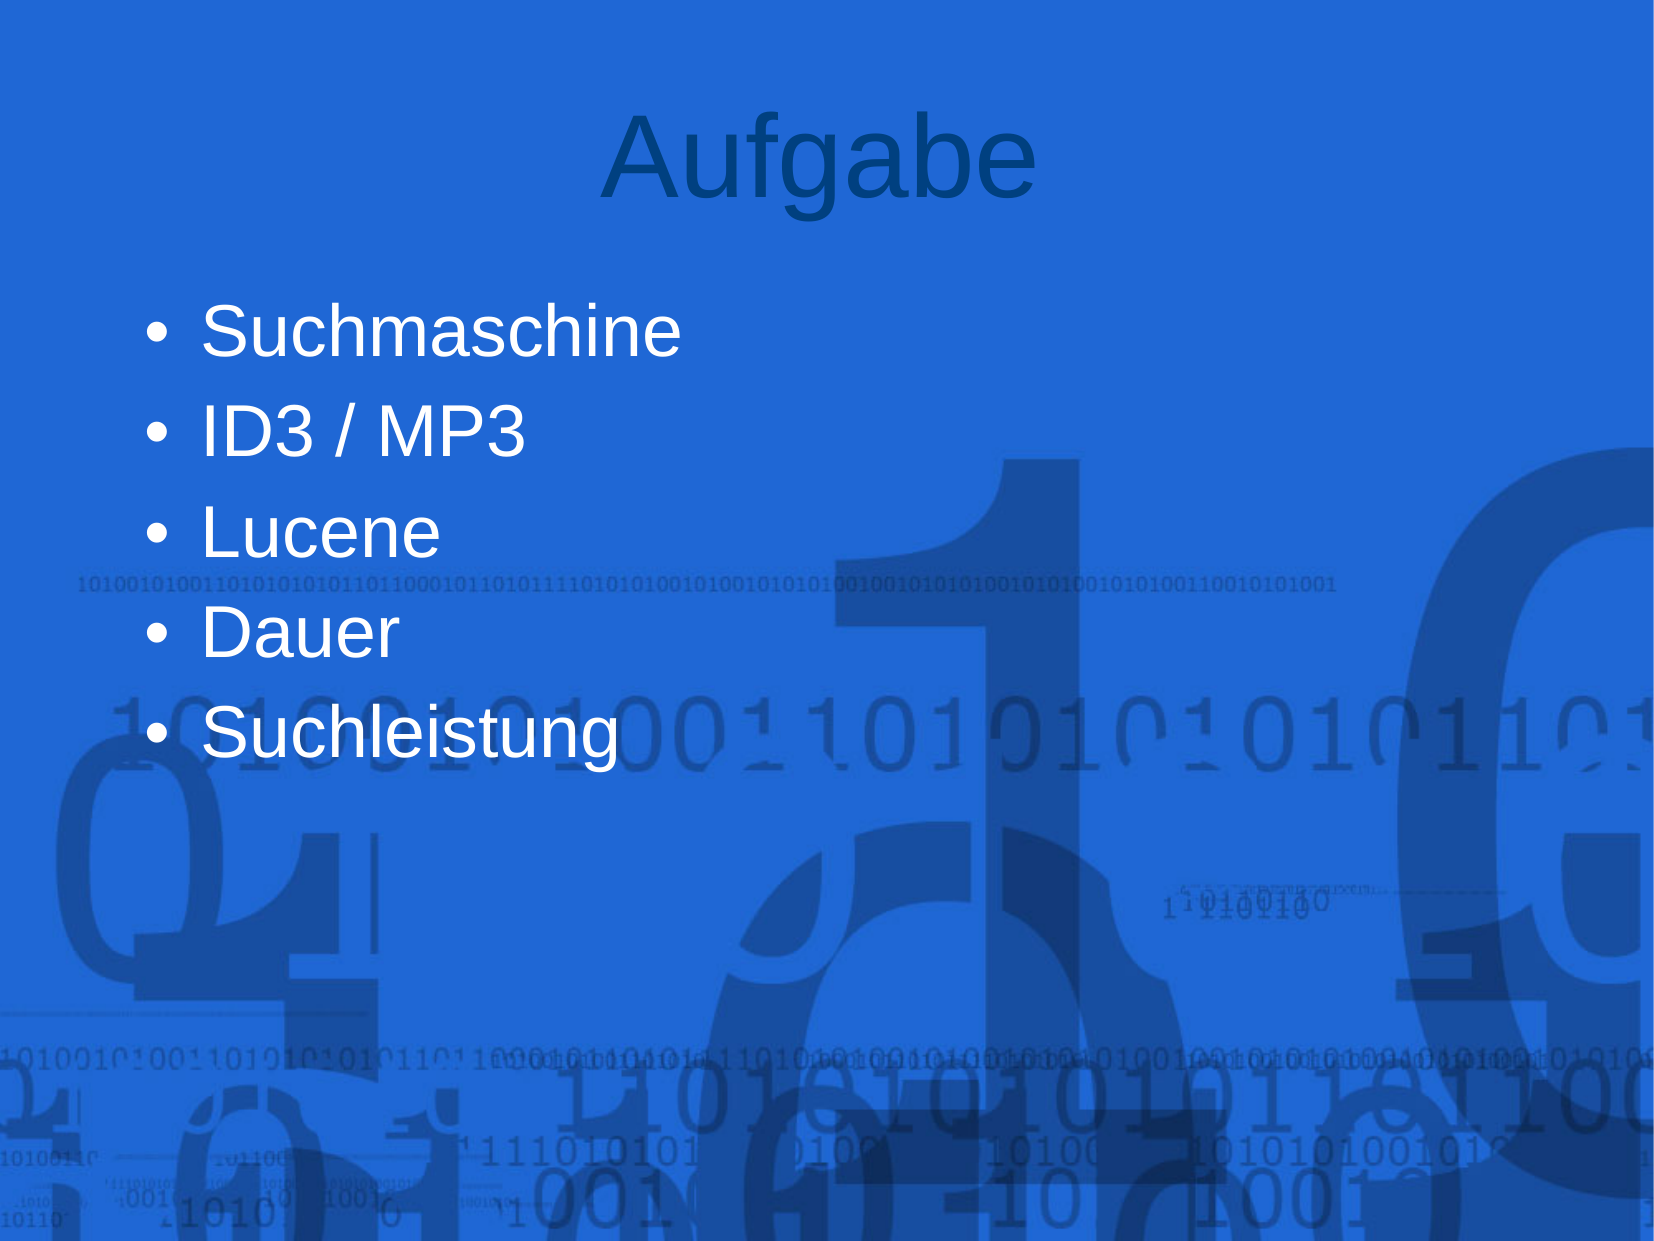

# Aufgabe
Suchmaschine
ID3 / MP3
Lucene
Dauer
Suchleistung